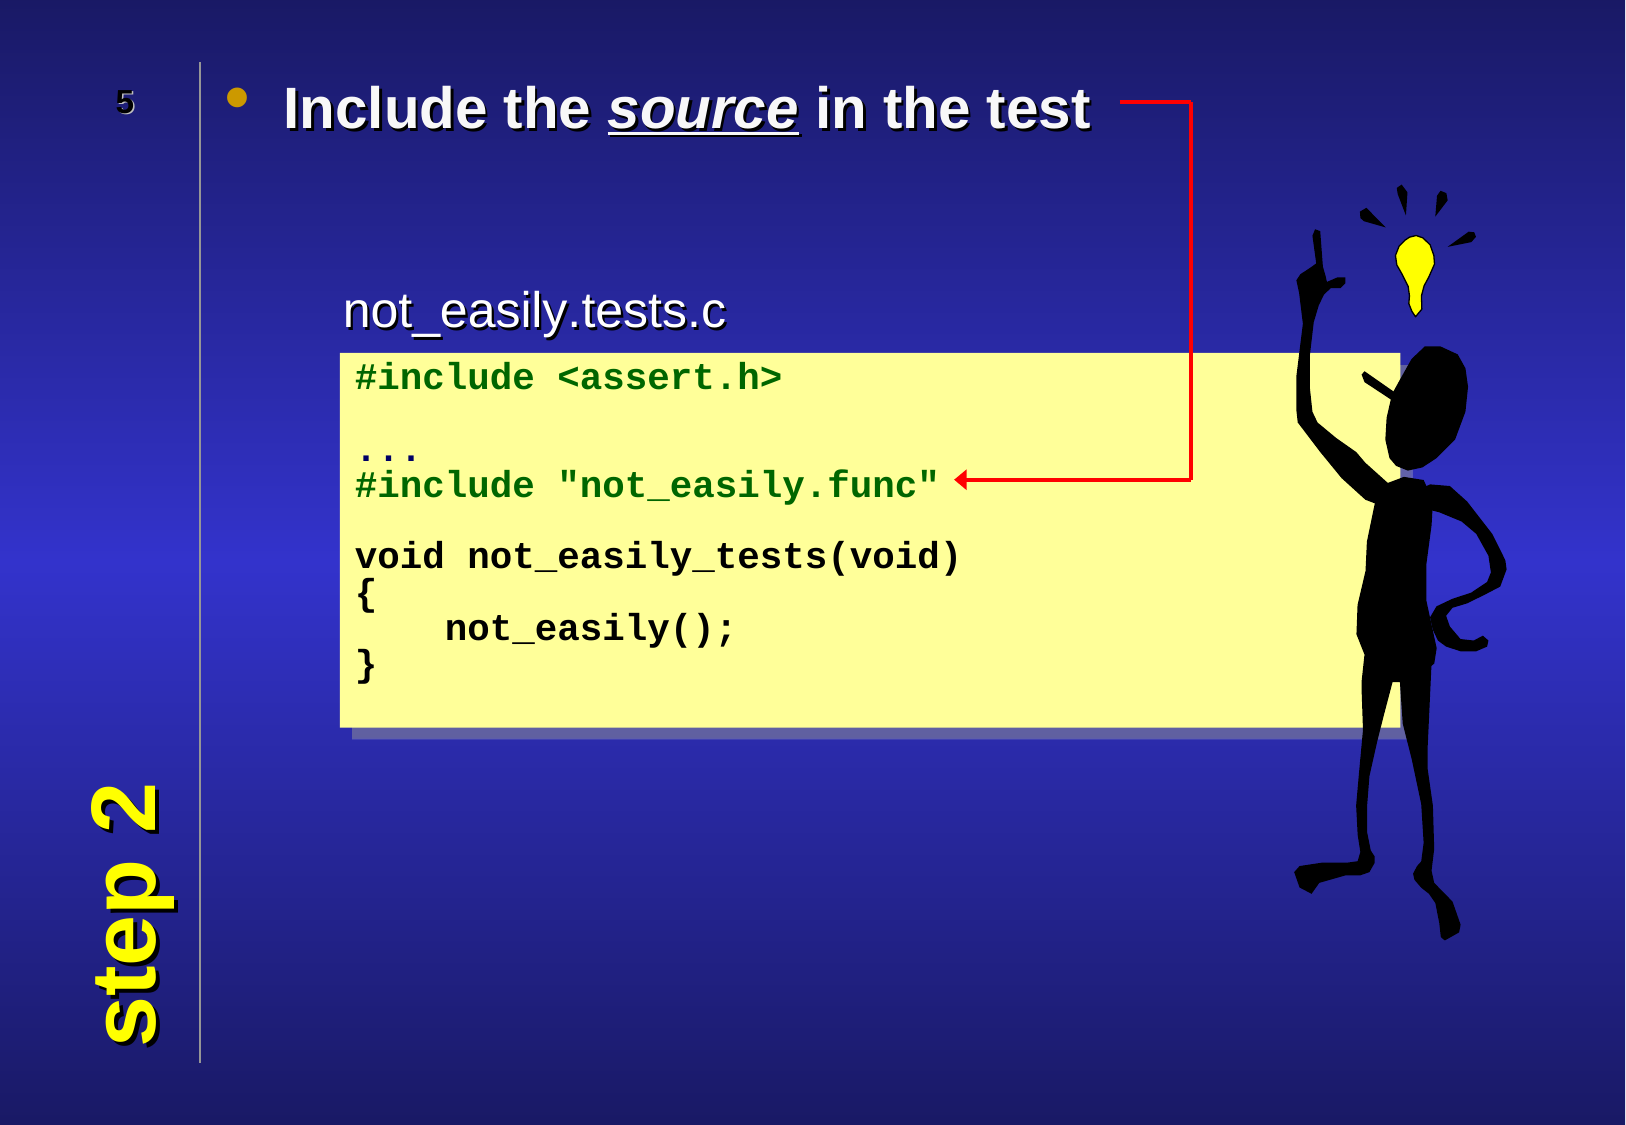

5
Include the source in the test
not_easily.tests.c
#include <assert.h>
...
#include "not_easily.func"
void not_easily_tests(void)
{
 not_easily();
}
# step 2